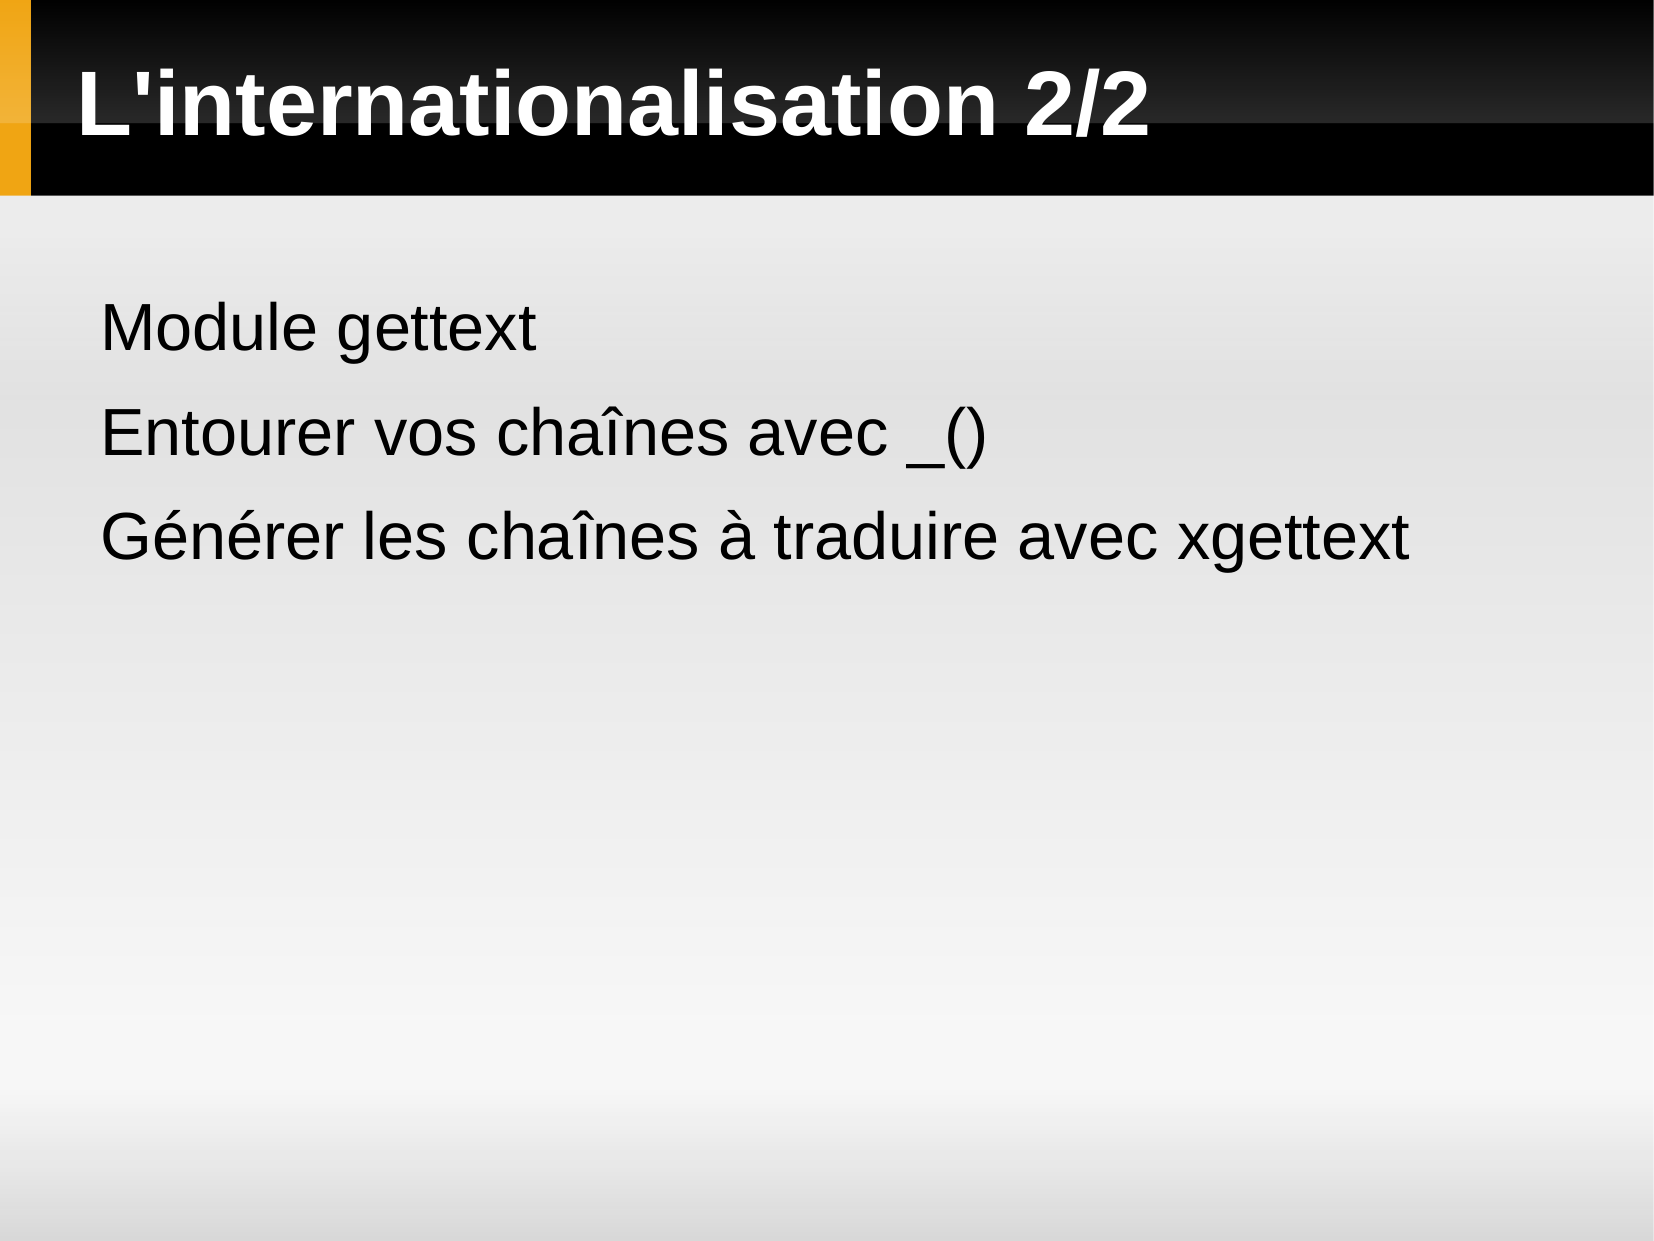

# L'internationalisation 2/2
Module gettext
Entourer vos chaînes avec _()
Générer les chaînes à traduire avec xgettext